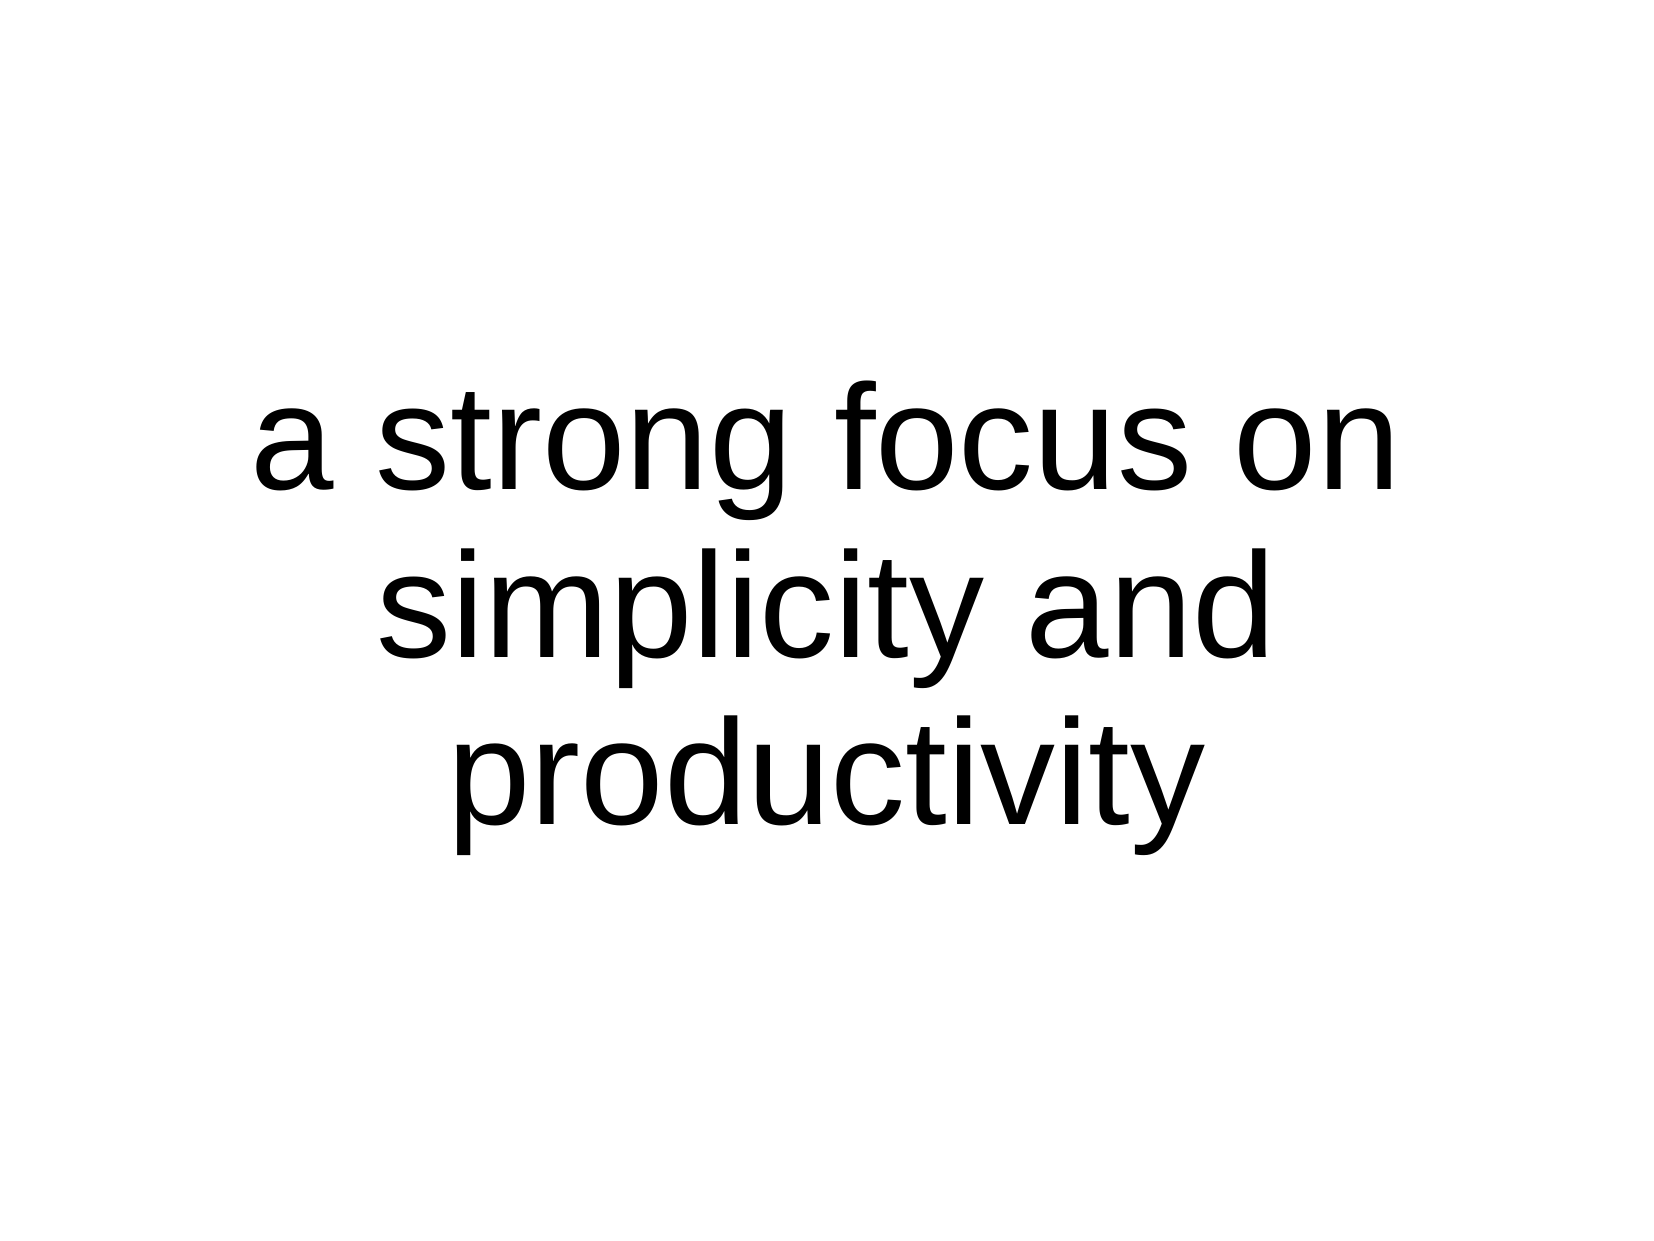

a strong focus on simplicity and productivity